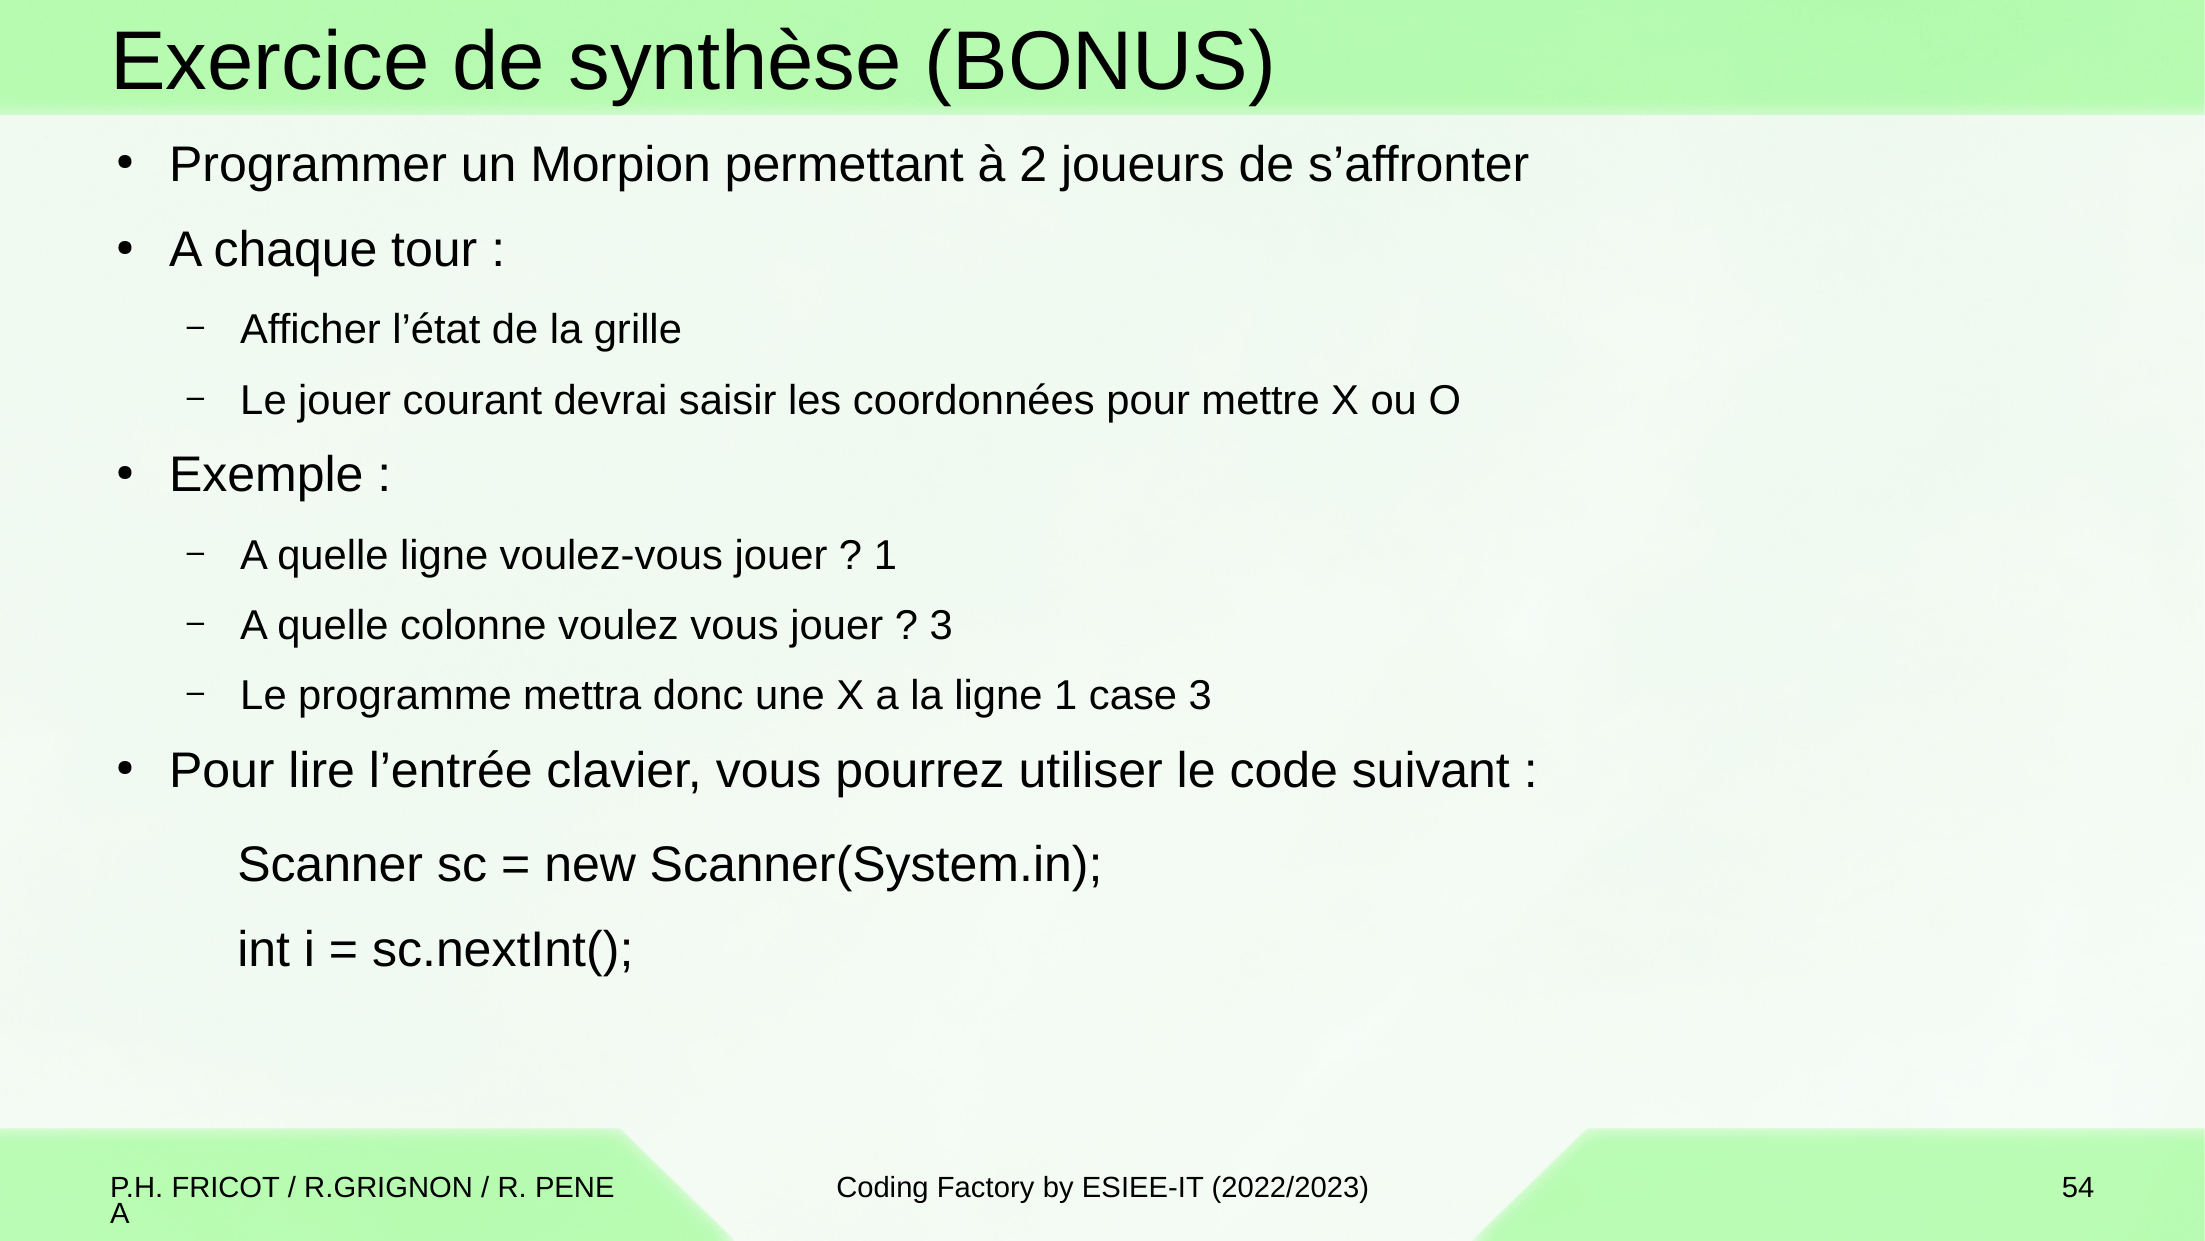

Exercice de synthèse (BONUS)
# Programmer un Morpion permettant à 2 joueurs de s’affronter
A chaque tour :
Afficher l’état de la grille
Le jouer courant devrai saisir les coordonnées pour mettre X ou O
Exemple :
A quelle ligne voulez-vous jouer ? 1
A quelle colonne voulez vous jouer ? 3
Le programme mettra donc une X a la ligne 1 case 3
Pour lire l’entrée clavier, vous pourrez utiliser le code suivant :
Scanner sc = new Scanner(System.in);
int i = sc.nextInt();
P.H. FRICOT / R.GRIGNON / R. PENEA
Coding Factory by ESIEE-IT (2022/2023)
54